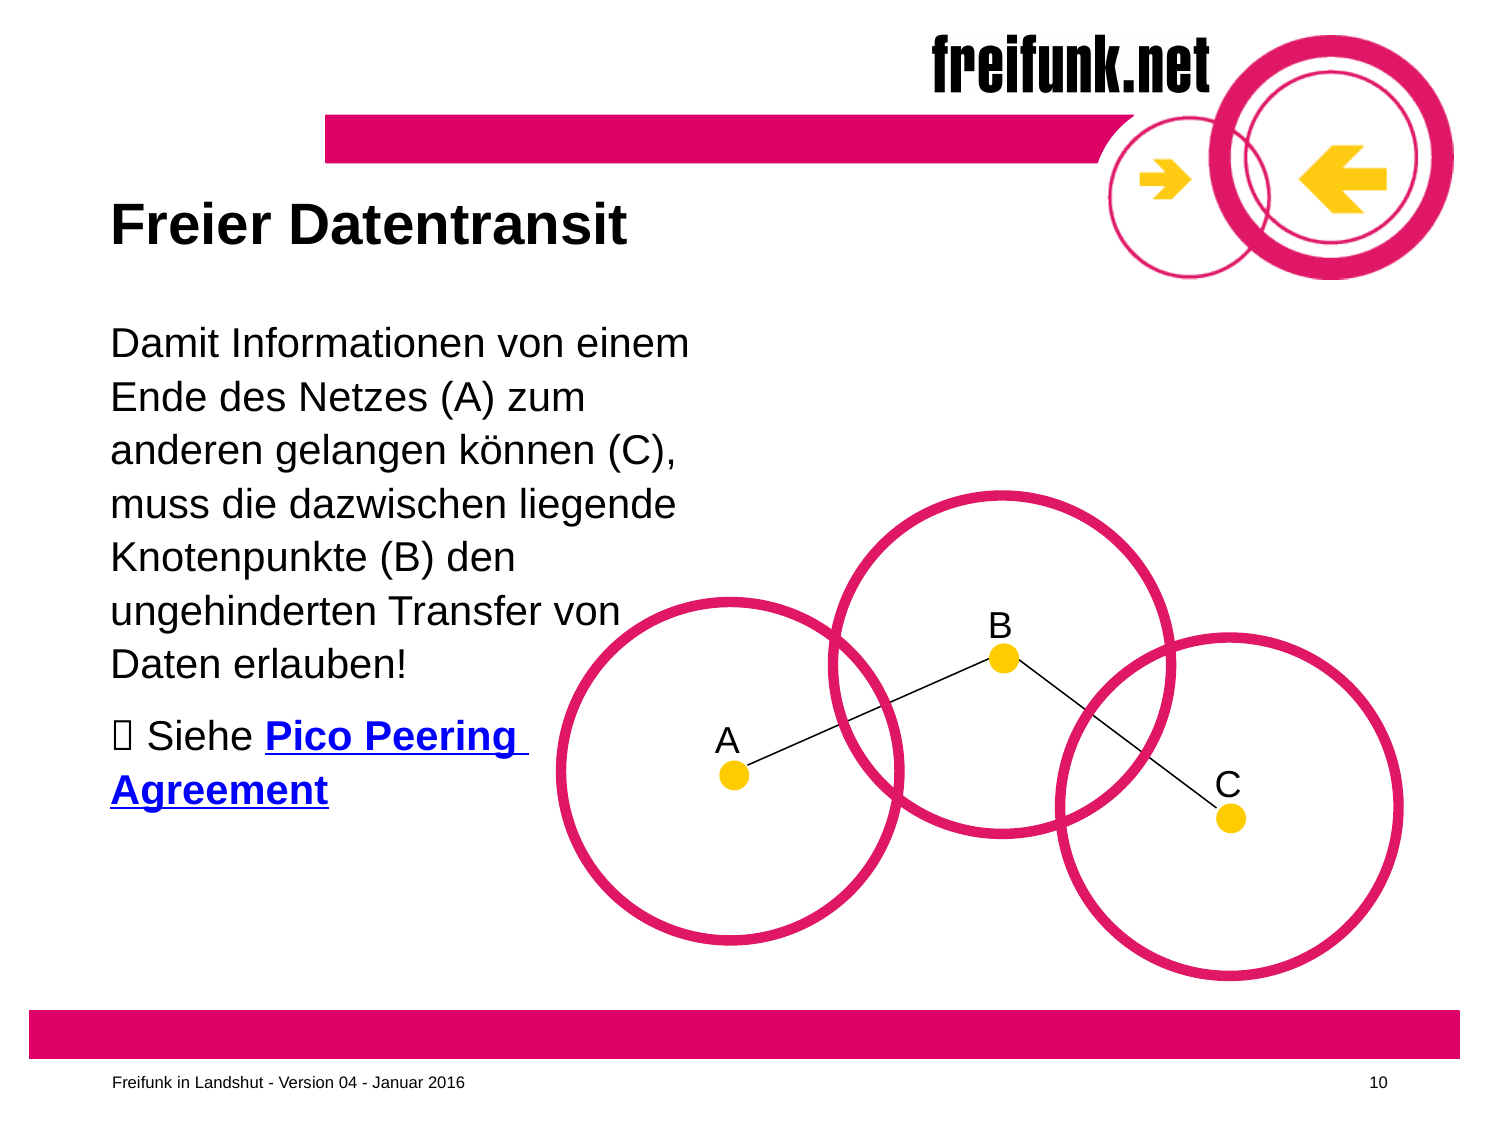

Freier Datentransit
# Damit Informationen von einem Ende des Netzes (A) zum anderen gelangen können (C), muss die dazwischen liegende Knotenpunkte (B) den ungehinderten Transfer von Daten erlauben!
 Siehe Pico Peering Agreement
B
A
C
Freifunk in Landshut - Version 04 - Januar 2016